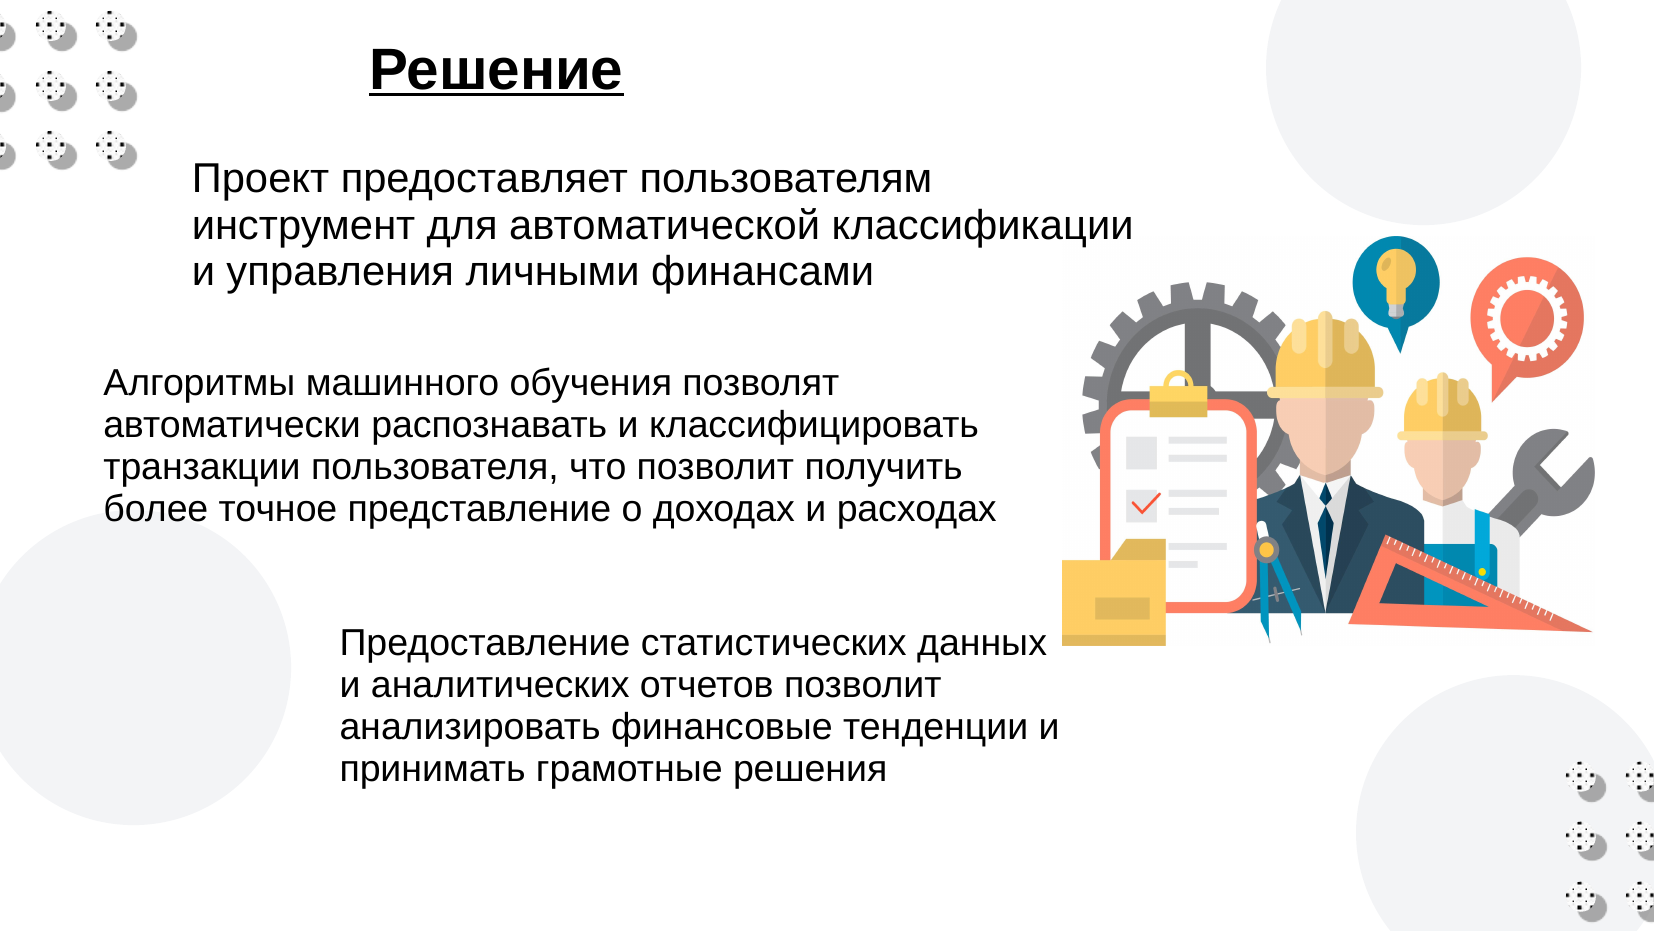

Решение
Проект предоставляет пользователям инструмент для автоматической классификации и управления личными финансами
Алгоритмы машинного обучения позволят автоматически распознавать и классифицировать транзакции пользователя, что позволит получить более точное представление о доходах и расходах
Предоставление статистических данных и аналитических отчетов позволит анализировать финансовые тенденции и принимать грамотные решения